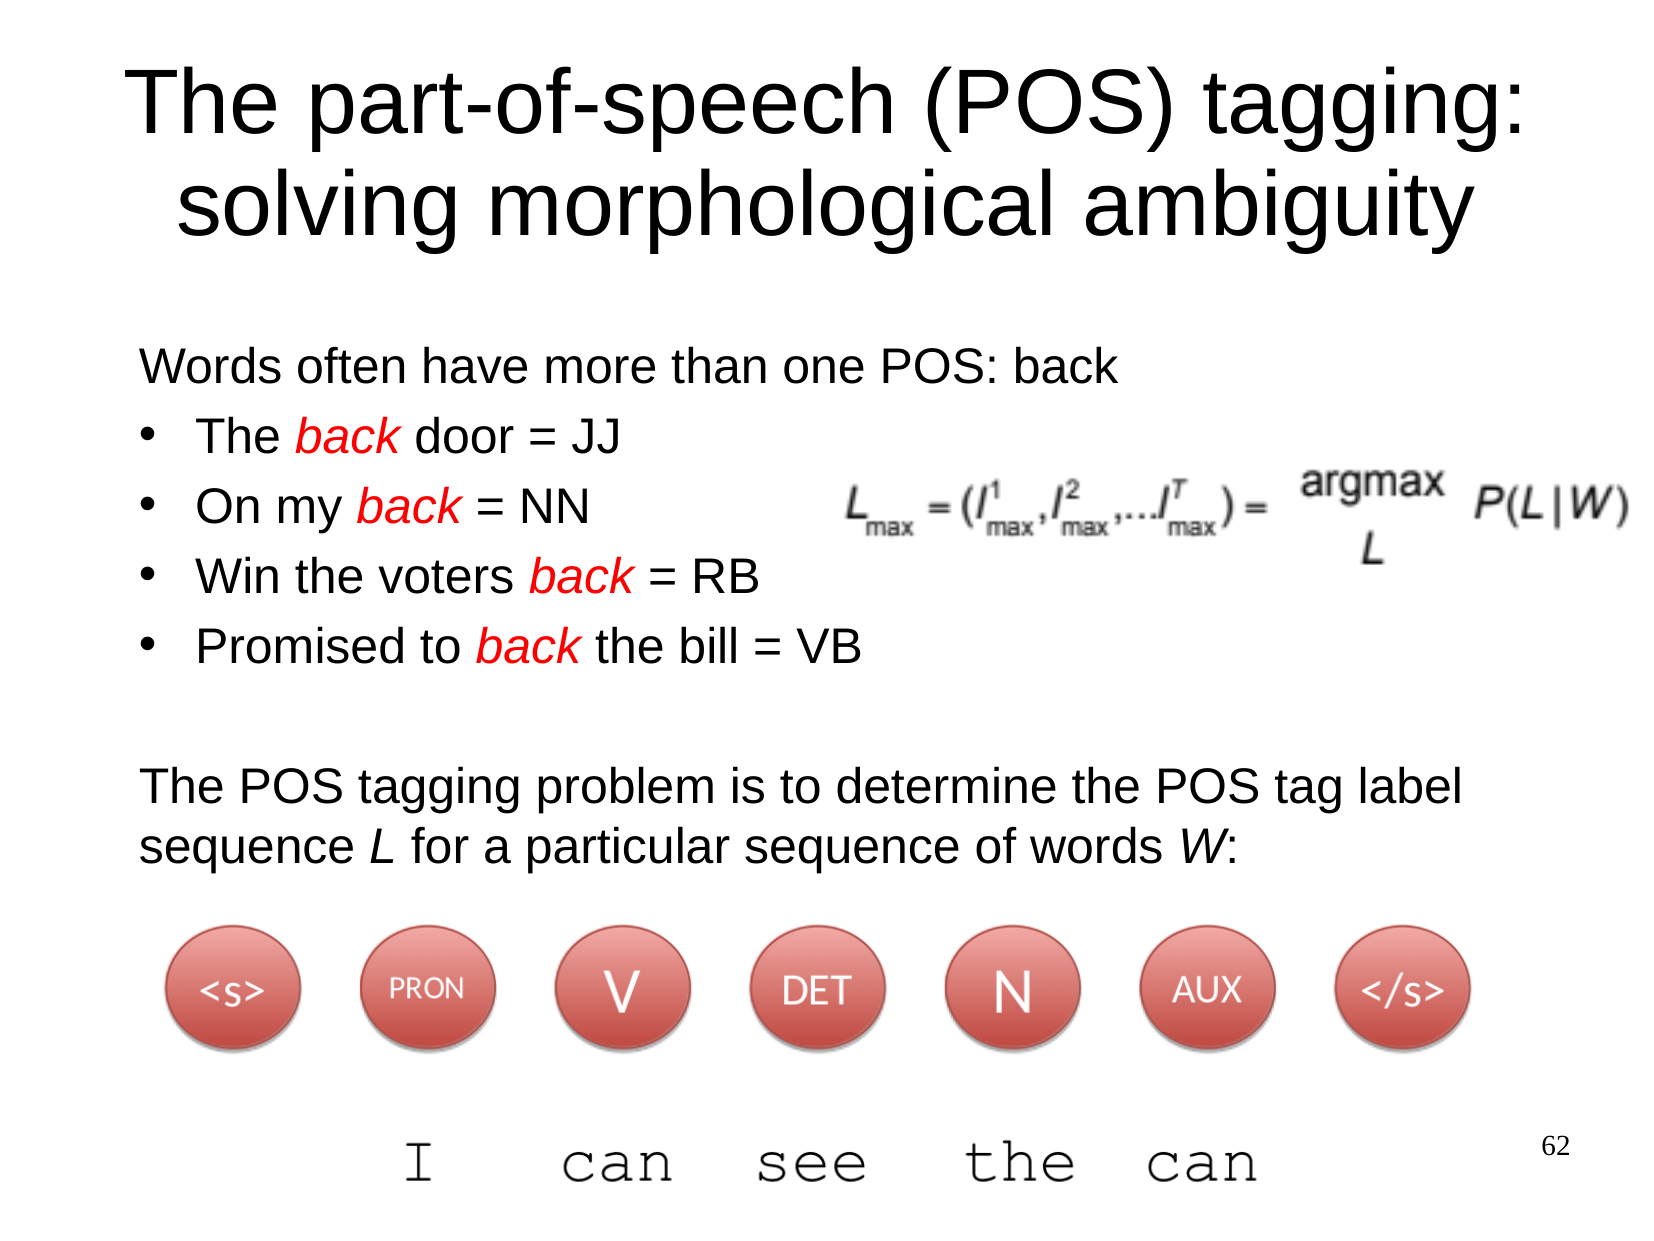

# The part-of-speech (POS) tagging: solving morphological ambiguity
Words often have more than one POS: back
The back door = JJ
On my back = NN
Win the voters back = RB
Promised to back the bill = VB
The POS tagging problem is to determine the POS tag label sequence L for a particular sequence of words W:
62